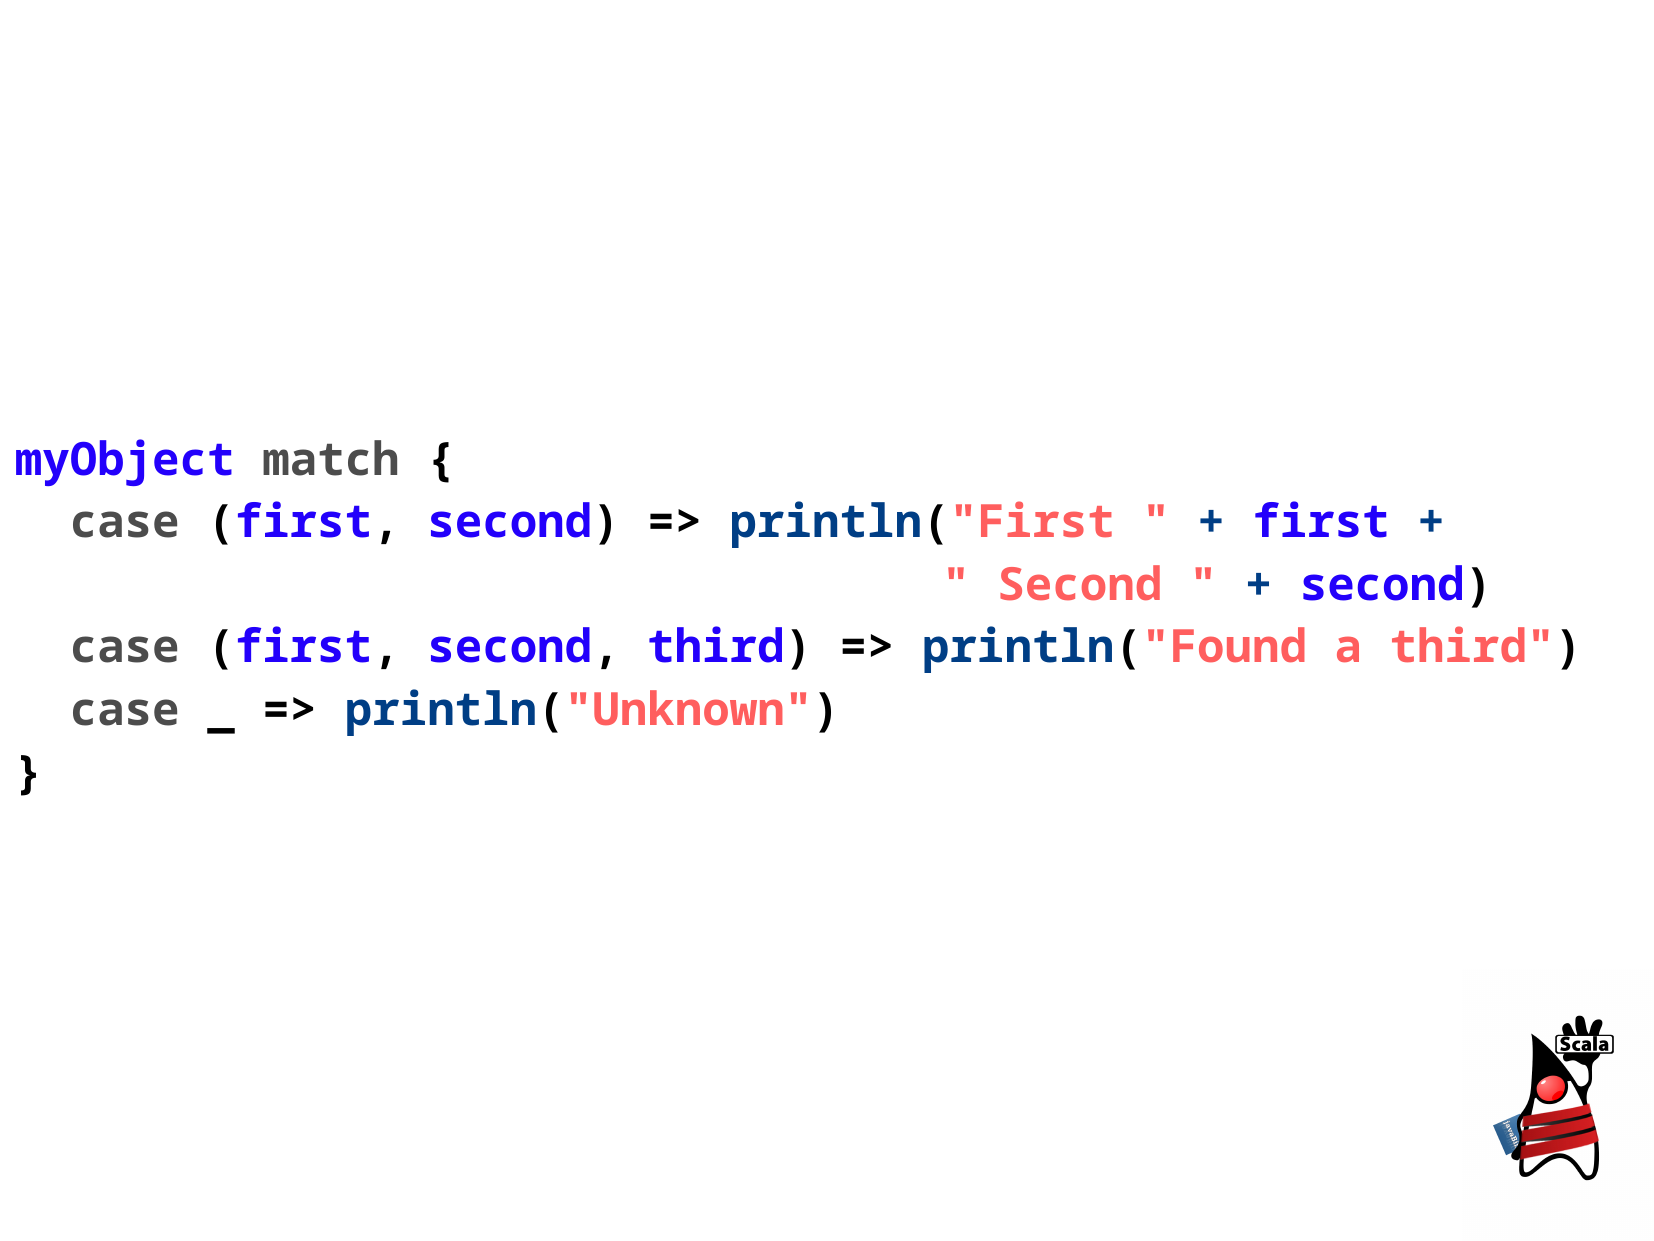

myObject match {
 case (first, second) => println("First " + first +
												 " Second " + second)
 case (first, second, third) => println("Found a third")
 case _ => println("Unknown")
}